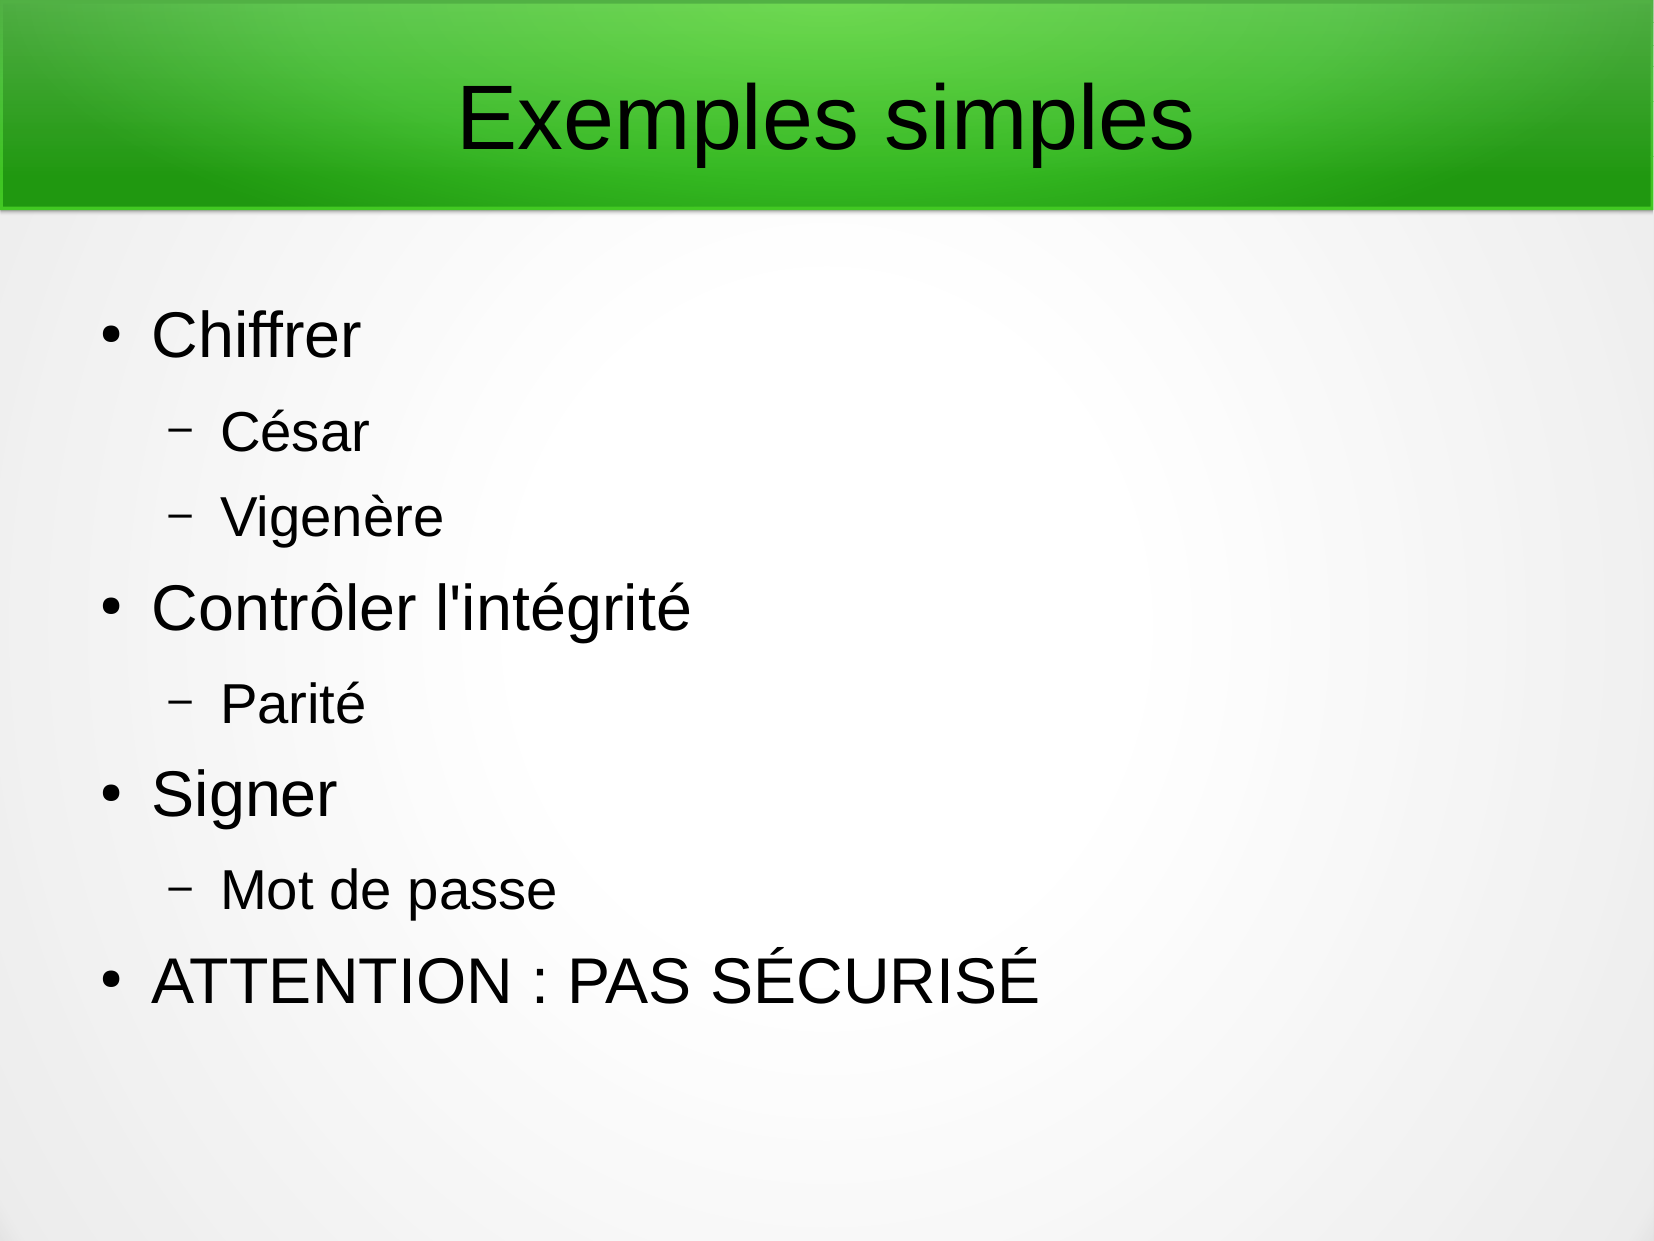

# Exemples simples
Chiffrer
César
Vigenère
Contrôler l'intégrité
Parité
Signer
Mot de passe
ATTENTION : PAS SÉCURISÉ